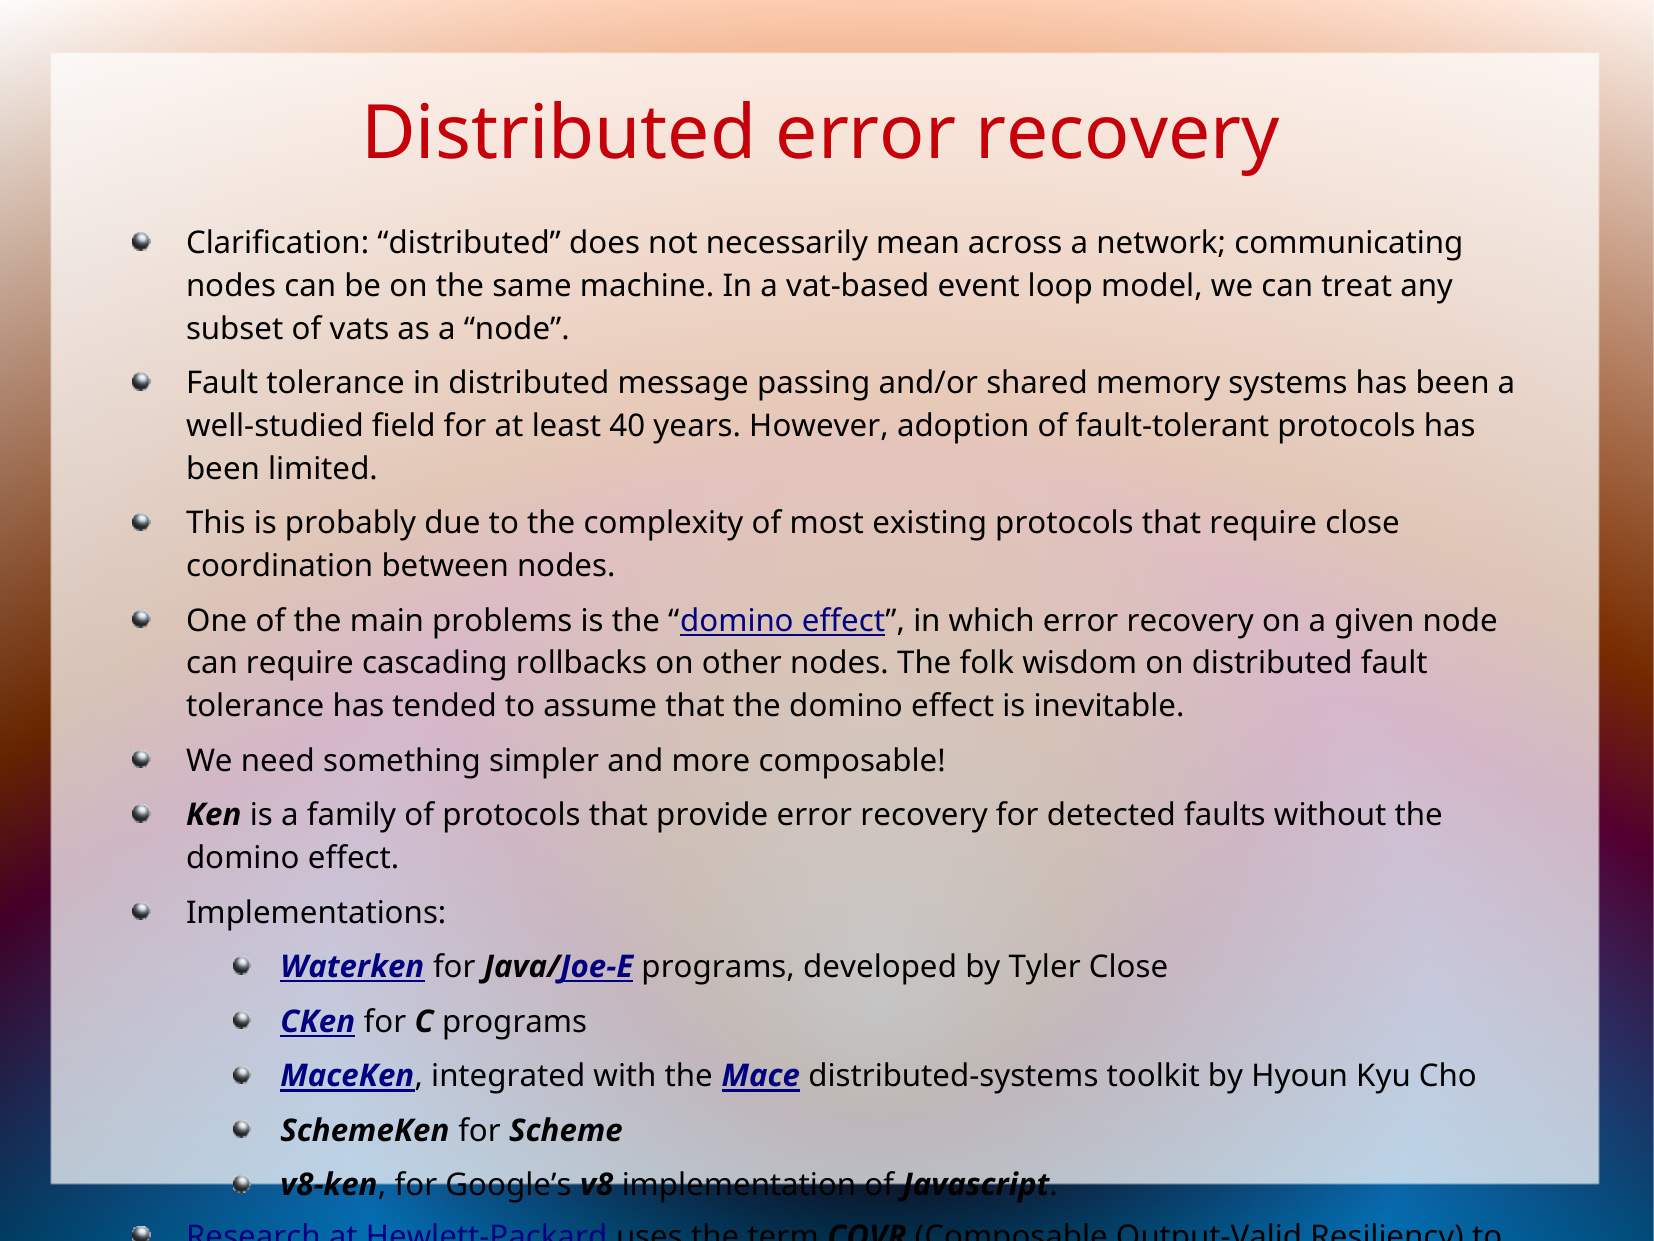

# Distributed error recovery
Clarification: “distributed” does not necessarily mean across a network; communicating nodes can be on the same machine. In a vat-based event loop model, we can treat any subset of vats as a “node”.
Fault tolerance in distributed message passing and/or shared memory systems has been a well-studied field for at least 40 years. However, adoption of fault-tolerant protocols has been limited.
This is probably due to the complexity of most existing protocols that require close coordination between nodes.
One of the main problems is the “domino effect”, in which error recovery on a given node can require cascading rollbacks on other nodes. The folk wisdom on distributed fault tolerance has tended to assume that the domino effect is inevitable.
We need something simpler and more composable!
Ken is a family of protocols that provide error recovery for detected faults without the domino effect.
Implementations:
Waterken for Java/Joe-E programs, developed by Tyler Close
CKen for C programs
MaceKen, integrated with the Mace distributed-systems toolkit by Hyoun Kyu Cho
SchemeKen for Scheme
v8-ken, for Google’s v8 implementation of Javascript.
Research at Hewlett-Packard uses the term COVR (Composable Output-Valid Resiliency) to describe the properties of this protocol family.